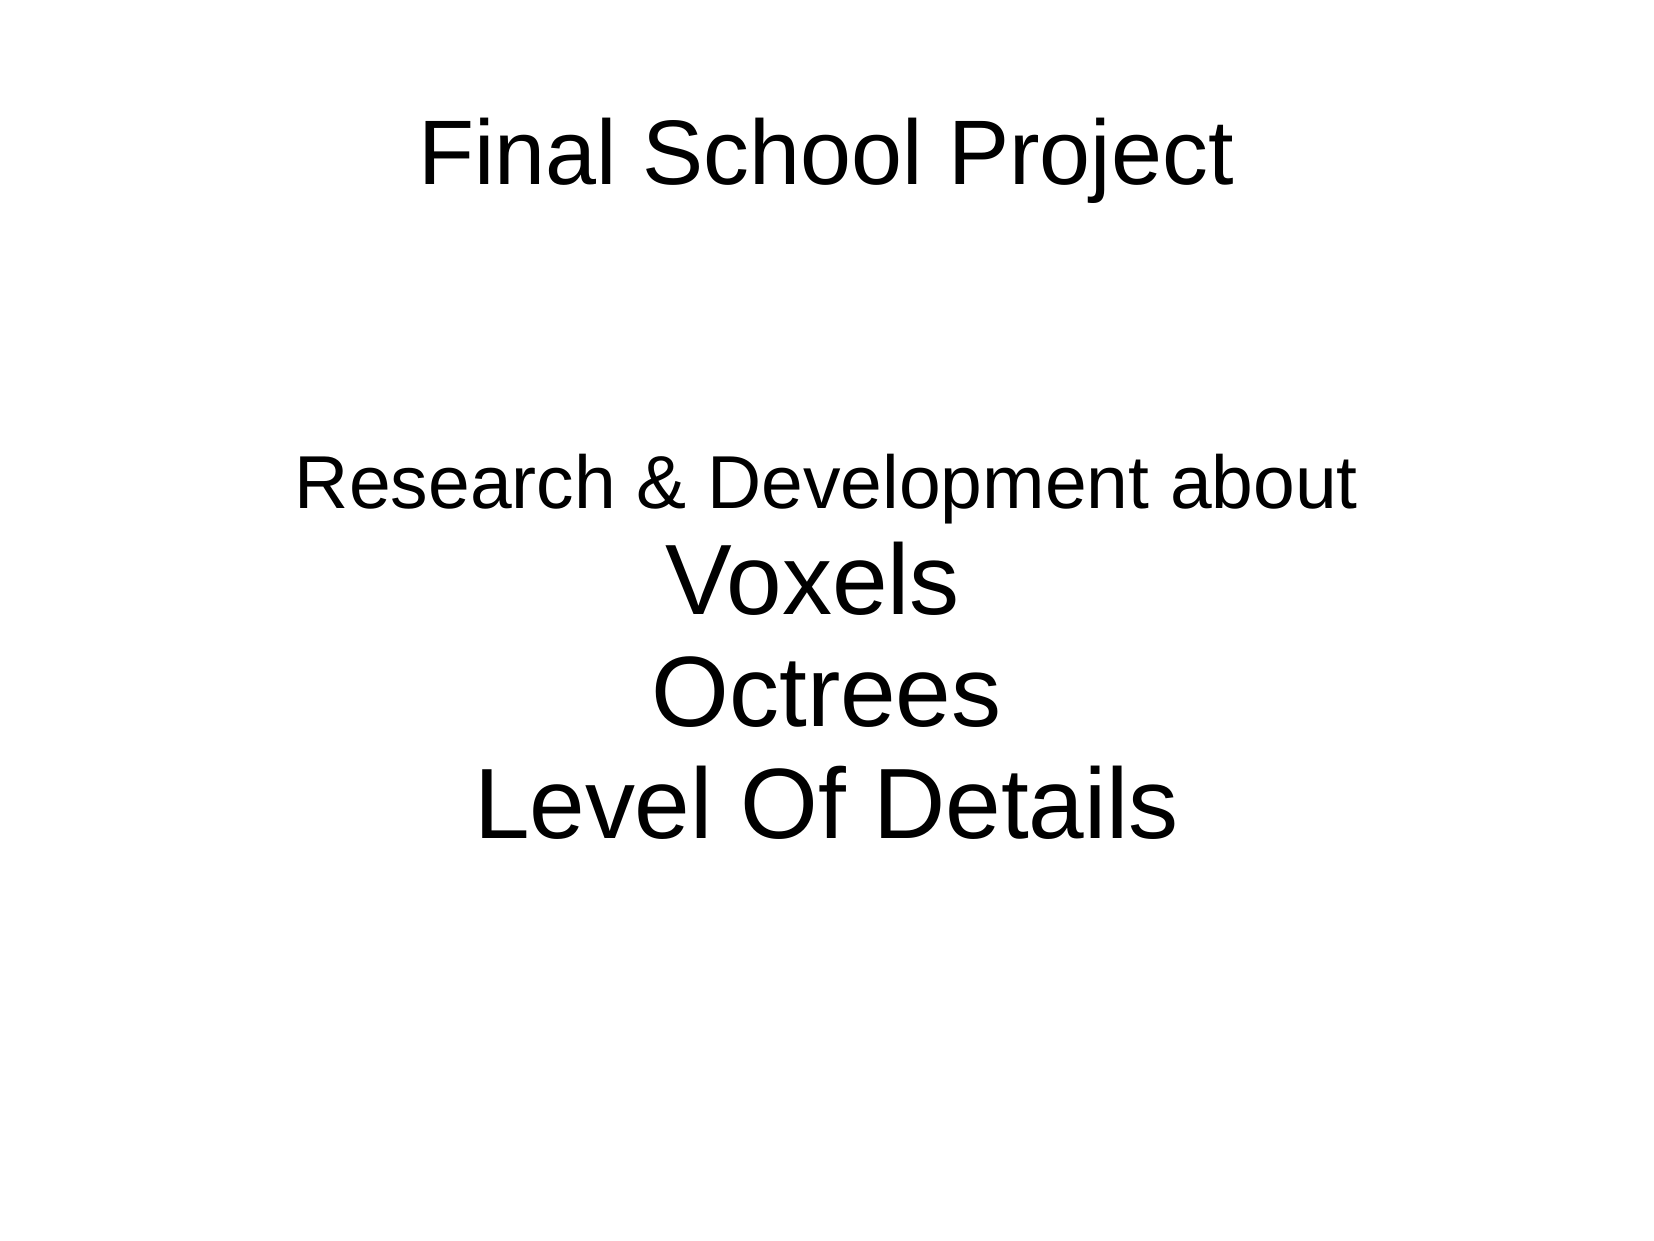

# Final School Project
Research & Development about
Voxels
Octrees
Level Of Details